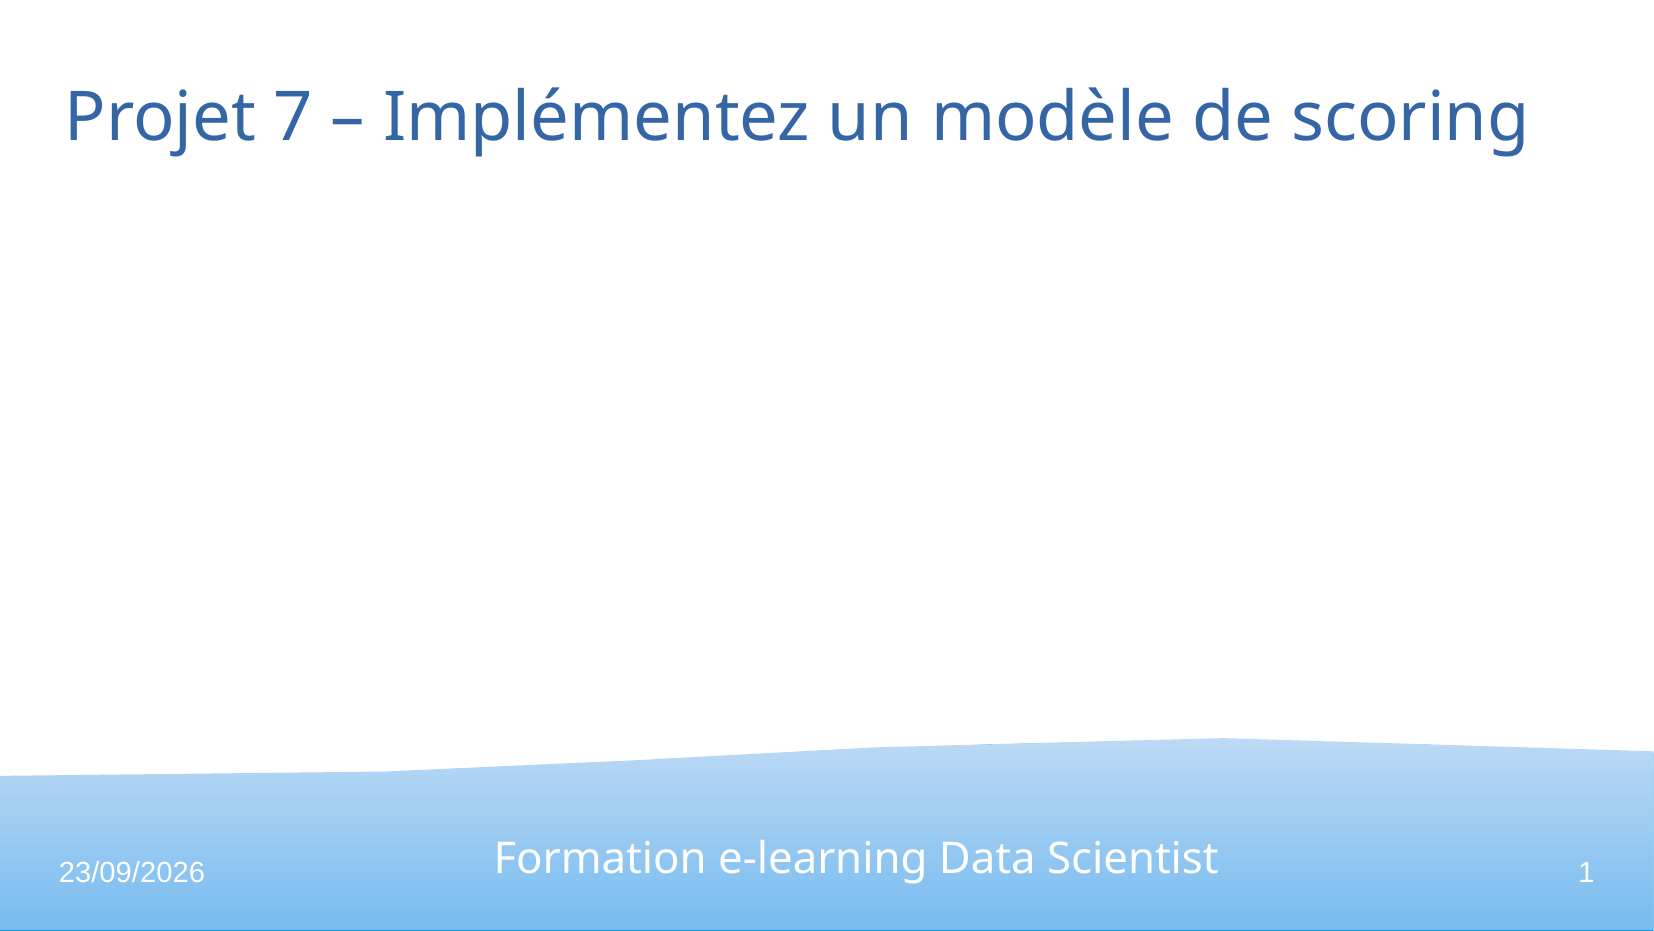

Projet 7 – Implémentez un modèle de scoring
# Formation e-learning Data Scientist